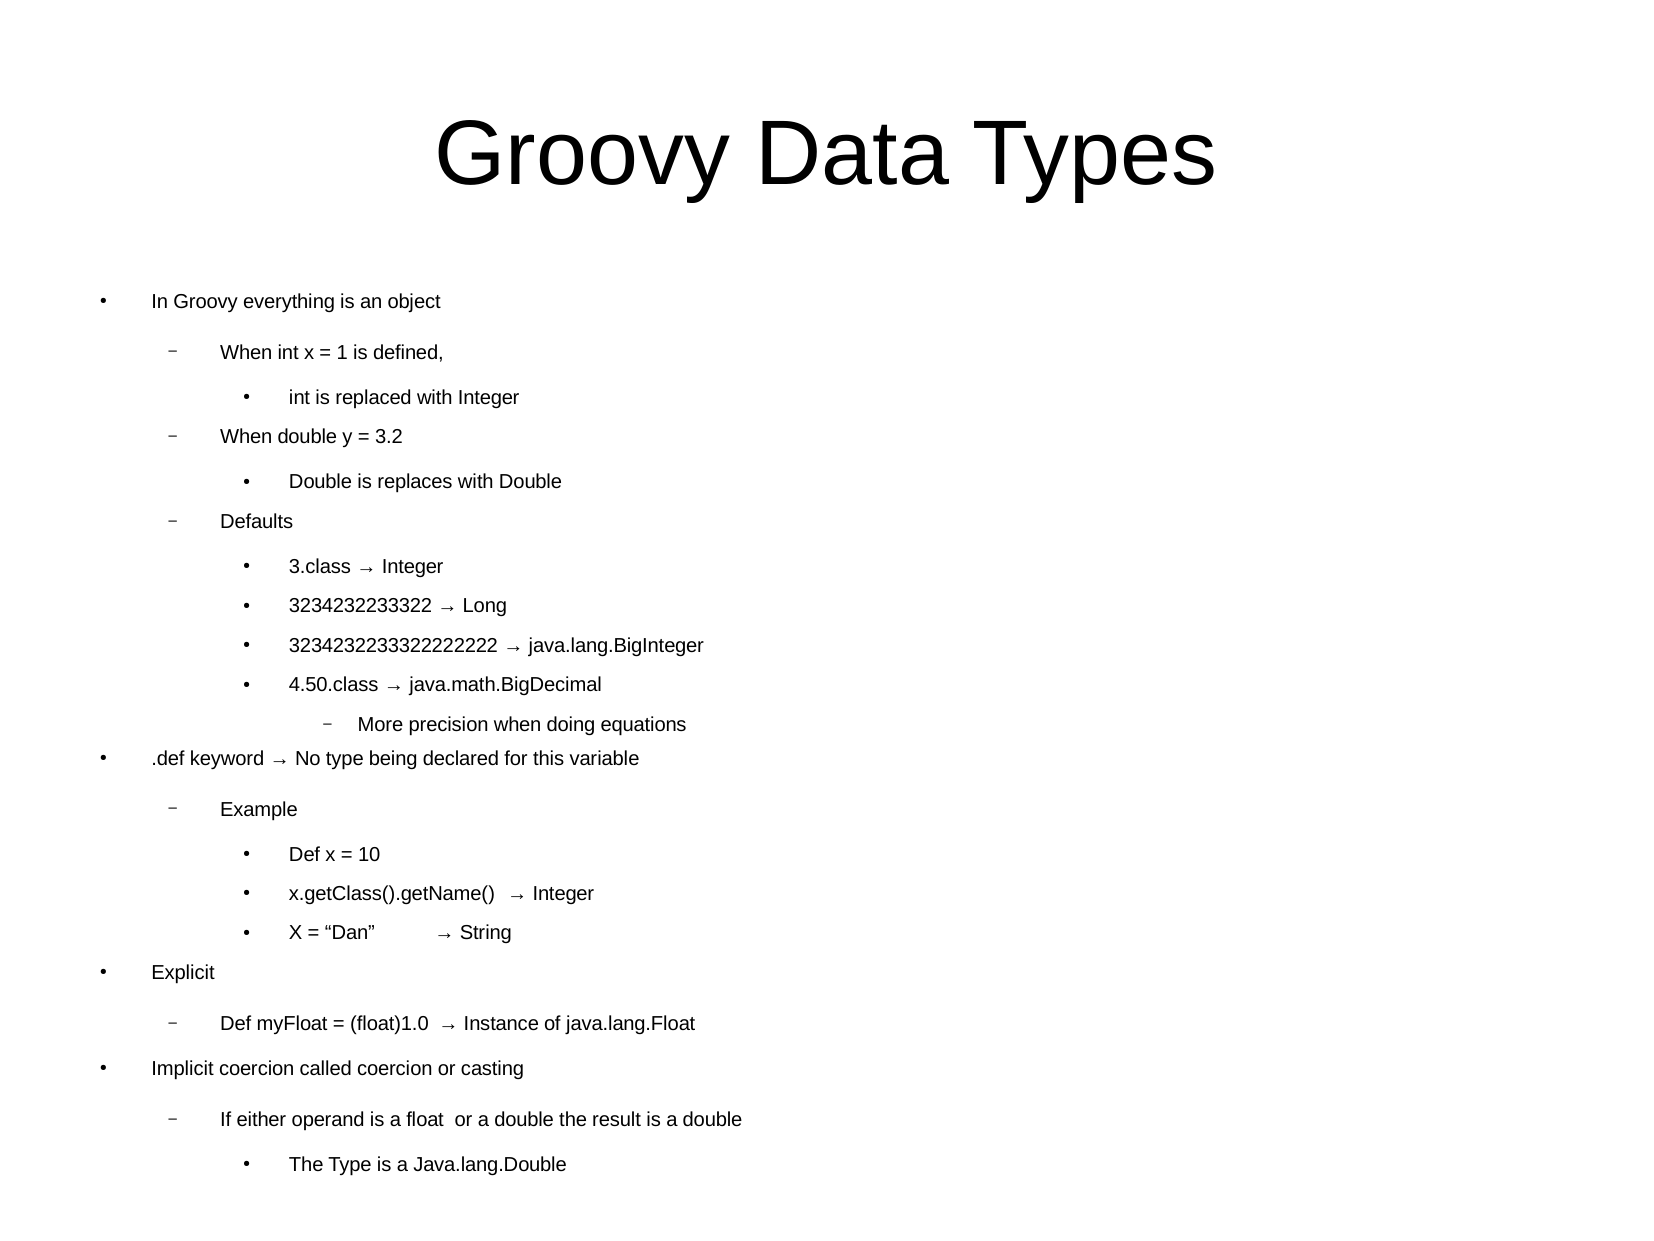

# Groovy Data Types
In Groovy everything is an object
When int x = 1 is defined,
int is replaced with Integer
When double y = 3.2
Double is replaces with Double
Defaults
3.class → Integer
3234232233322 → Long
3234232233322222222 → java.lang.BigInteger
4.50.class → java.math.BigDecimal
More precision when doing equations
.def keyword → No type being declared for this variable
Example
Def x = 10
x.getClass().getName() 			→ Integer
X = “Dan”				→ String
Explicit
Def myFloat = (float)1.0			→ Instance of java.lang.Float
Implicit coercion called coercion or casting
If either operand is a float or a double the result is a double
The Type is a Java.lang.Double